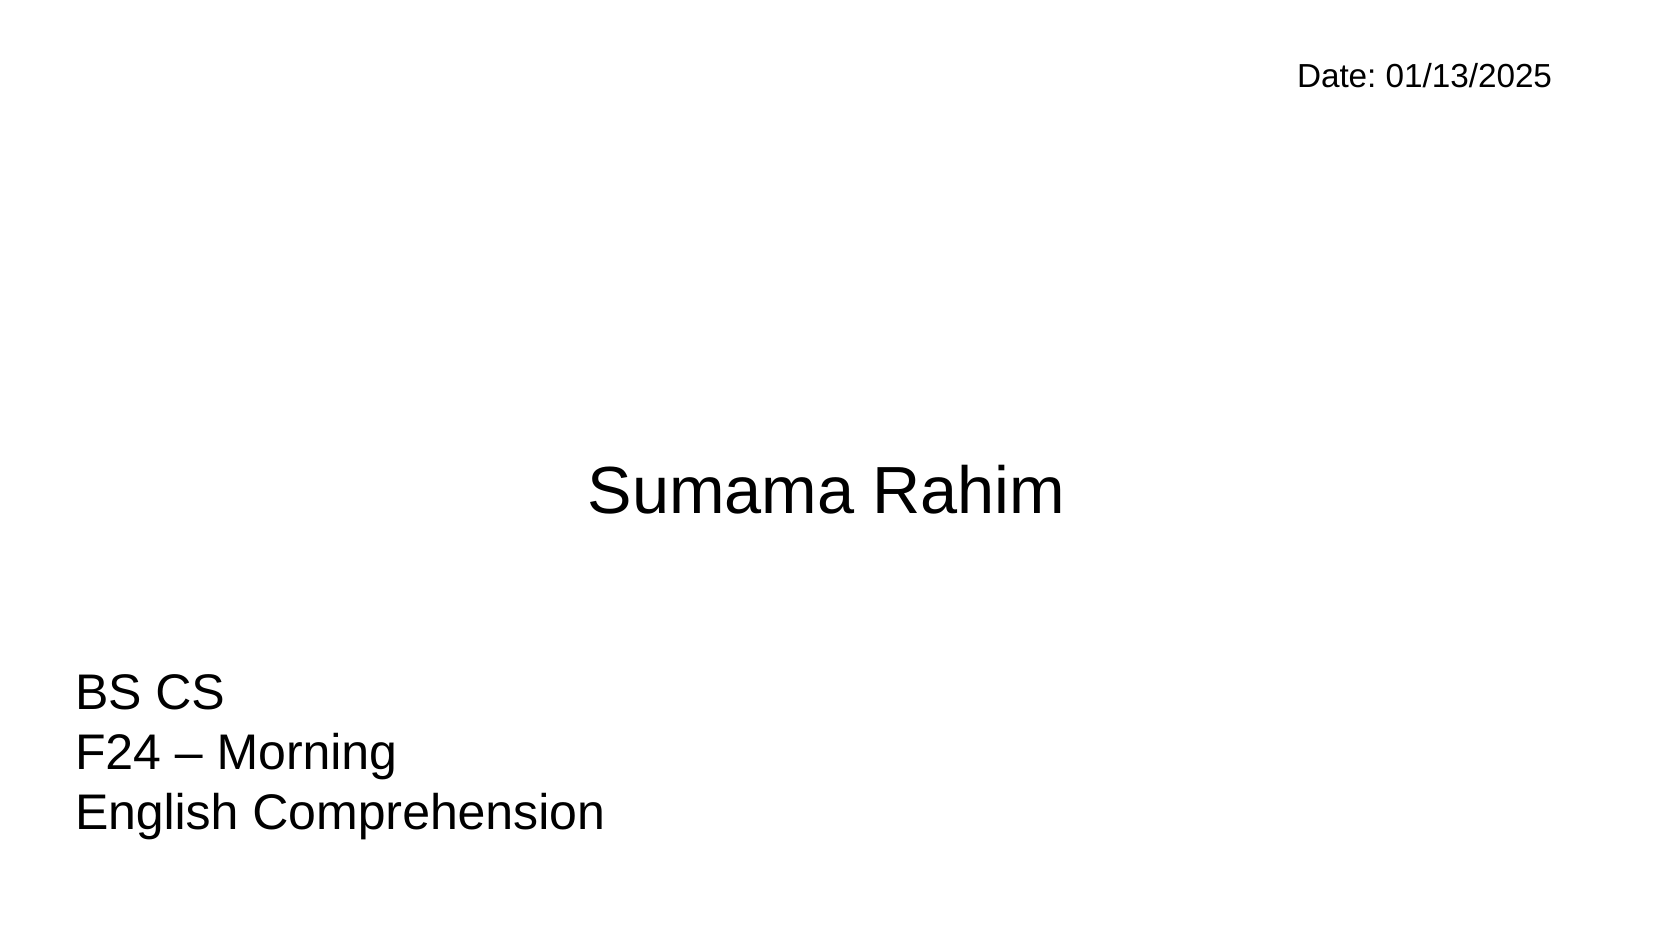

Date: 01/13/2025
# Sumama Rahim
BS CS
F24 – Morning
English Comprehension